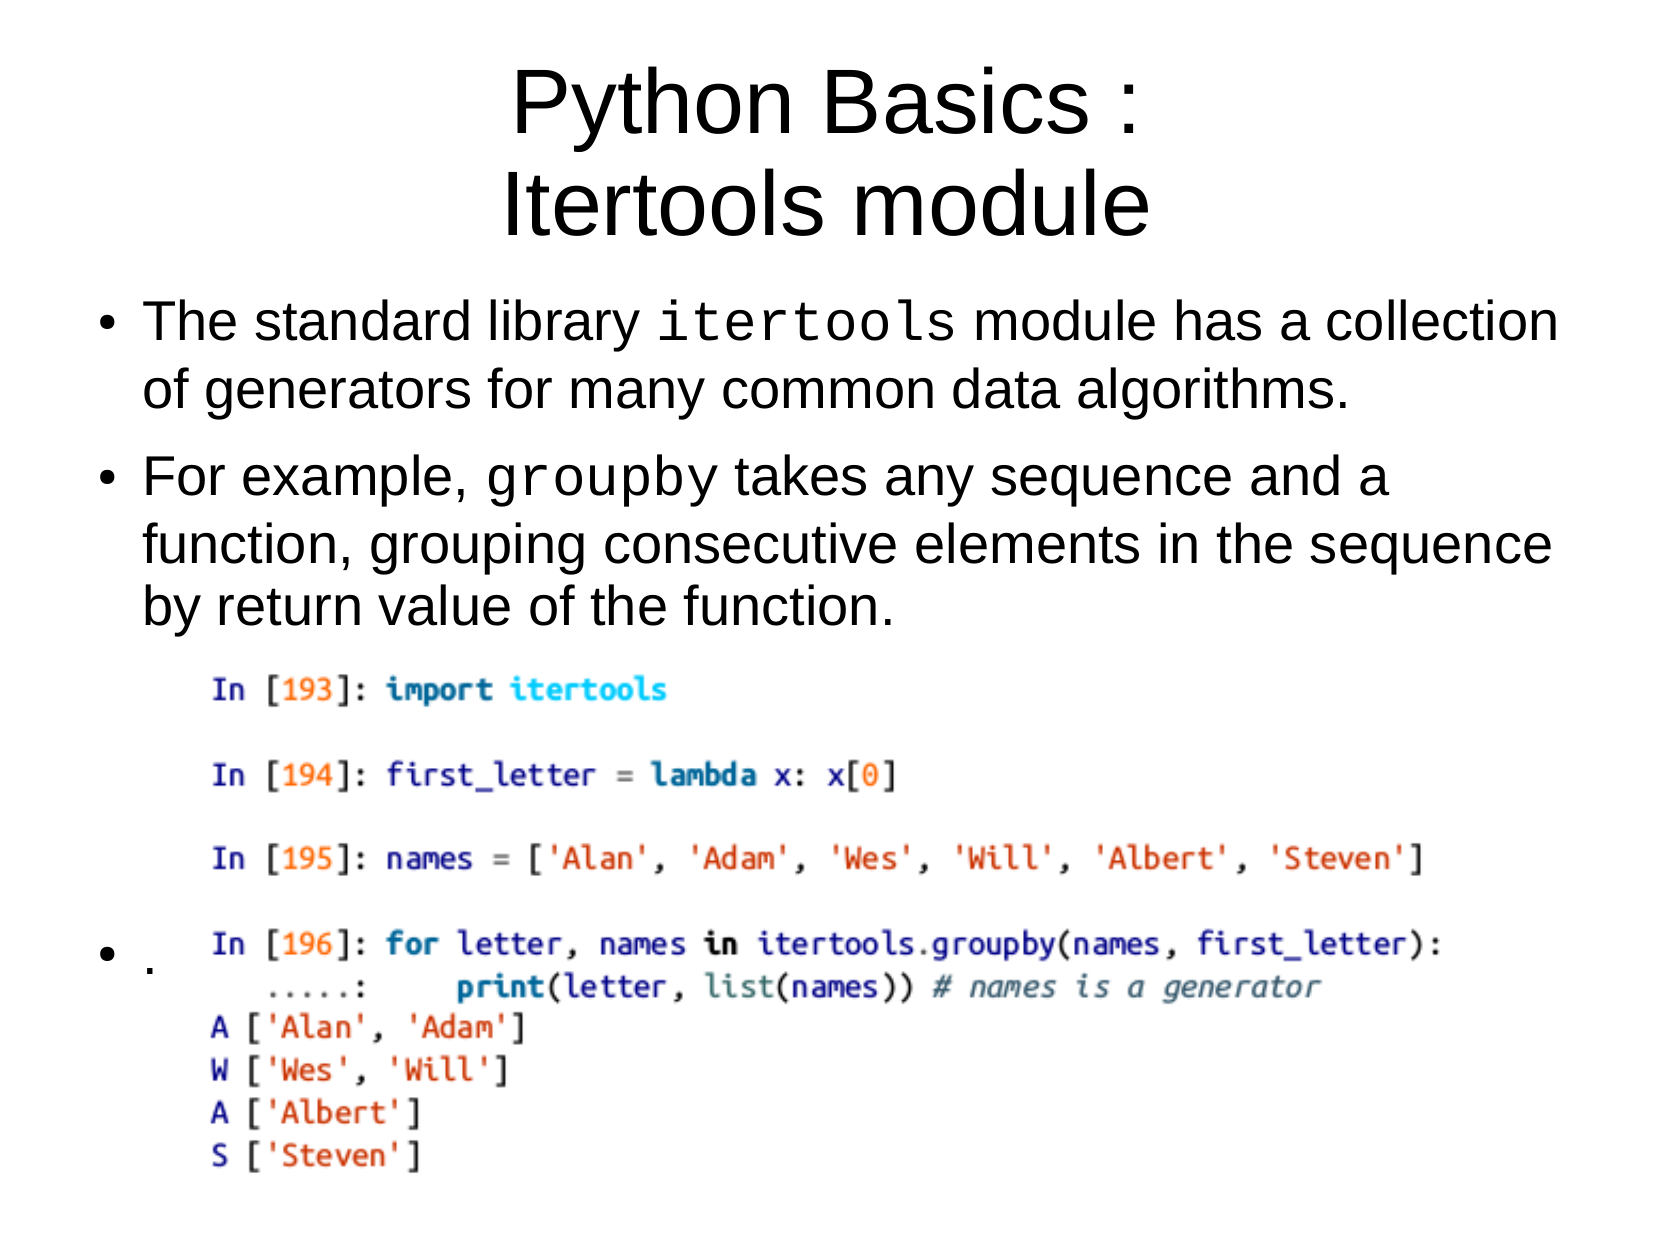

# Python Basics : Itertools module
The standard library itertools module has a collection of generators for many common data algorithms.
For example, groupby takes any sequence and a function, grouping consecutive elements in the sequence by return value of the function.
.